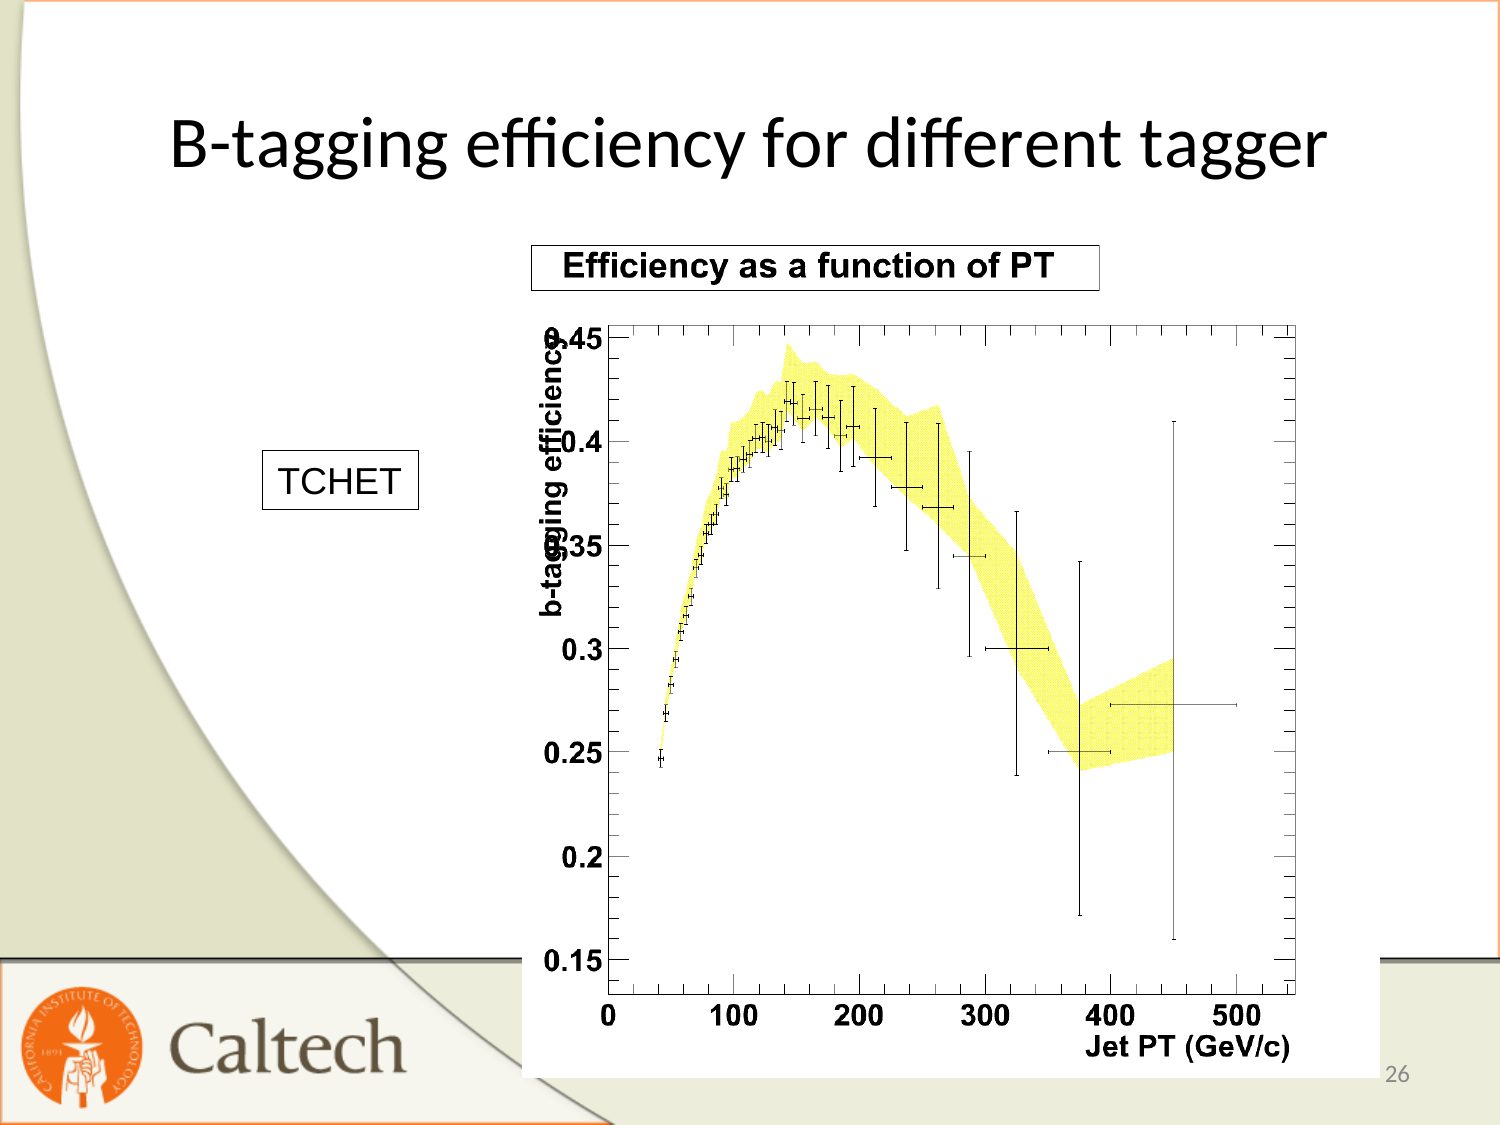

# B-tagging efficiency for different tagger
TCHET
Yi Chen, LQ3 Meeting, June 17, 2011
26